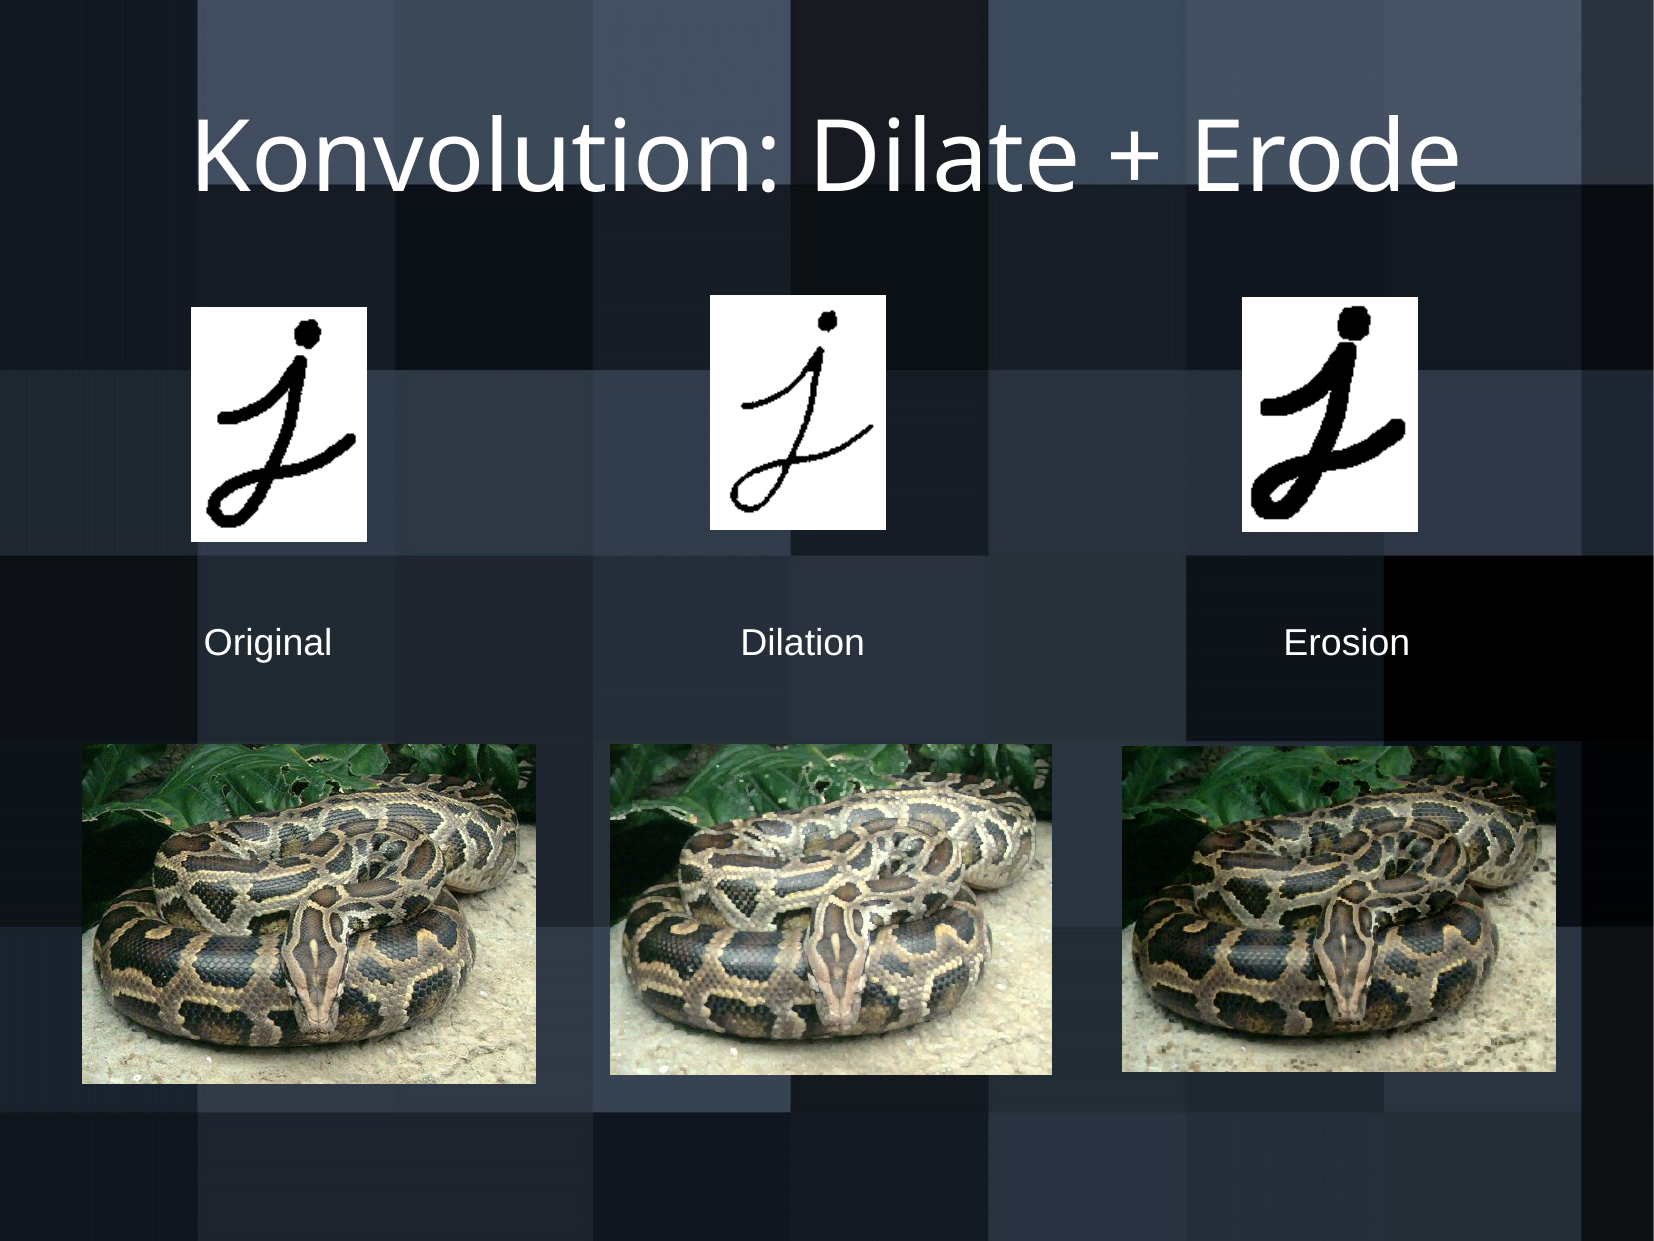

# Konvolution: Dilate + Erode
Original Dilation Erosion